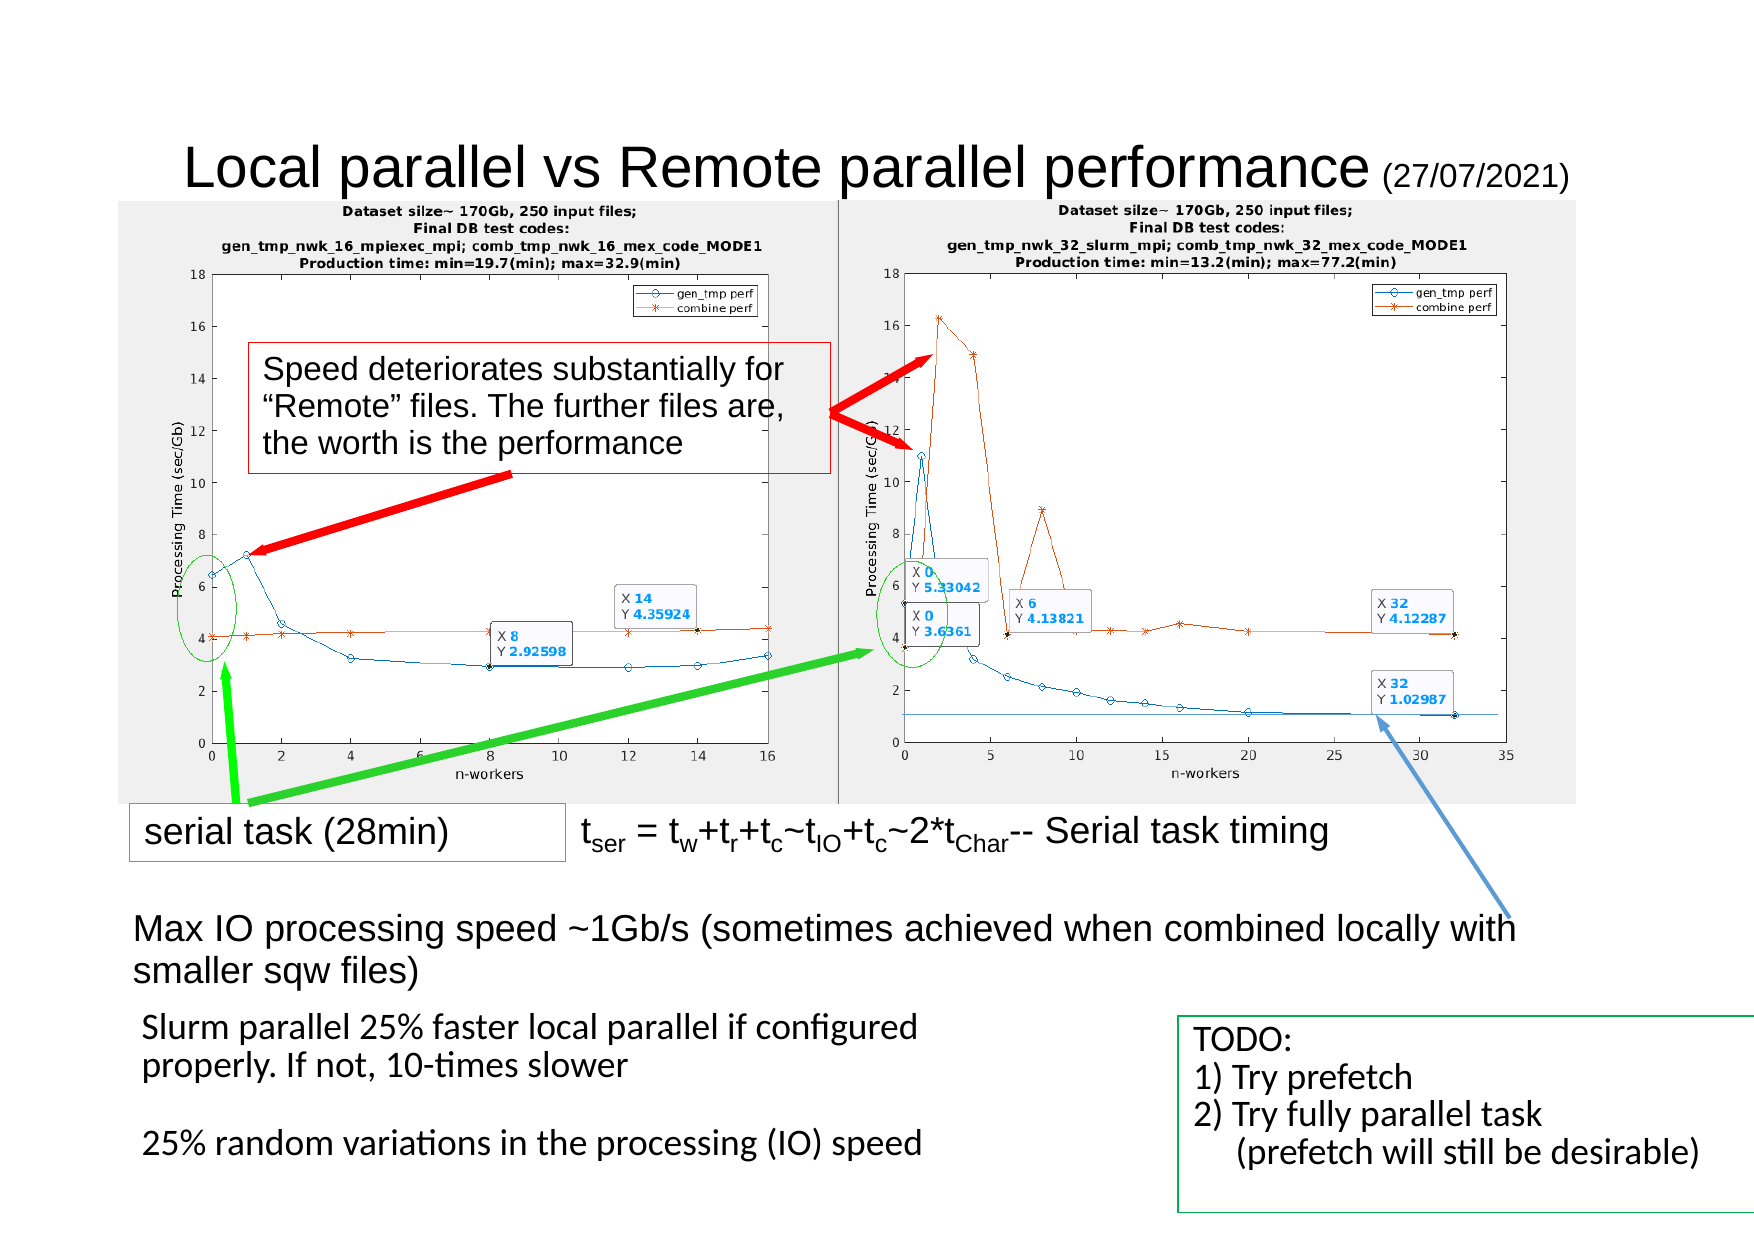

# Local parallel vs Remote parallel performance (27/07/2021)
Speed deteriorates substantially for “Remote” files. The further files are, the worth is the performance
tser = tw+tr+tc~tIO+tc~2*tChar-- Serial task timing
serial task (28min)
Max IO processing speed ~1Gb/s (sometimes achieved when combined locally with smaller sqw files)
Slurm parallel 25% faster local parallel if configured
properly. If not, 10-times slower
TODO:
1) Try prefetch
2) Try fully parallel task
 (prefetch will still be desirable)
25% random variations in the processing (IO) speed